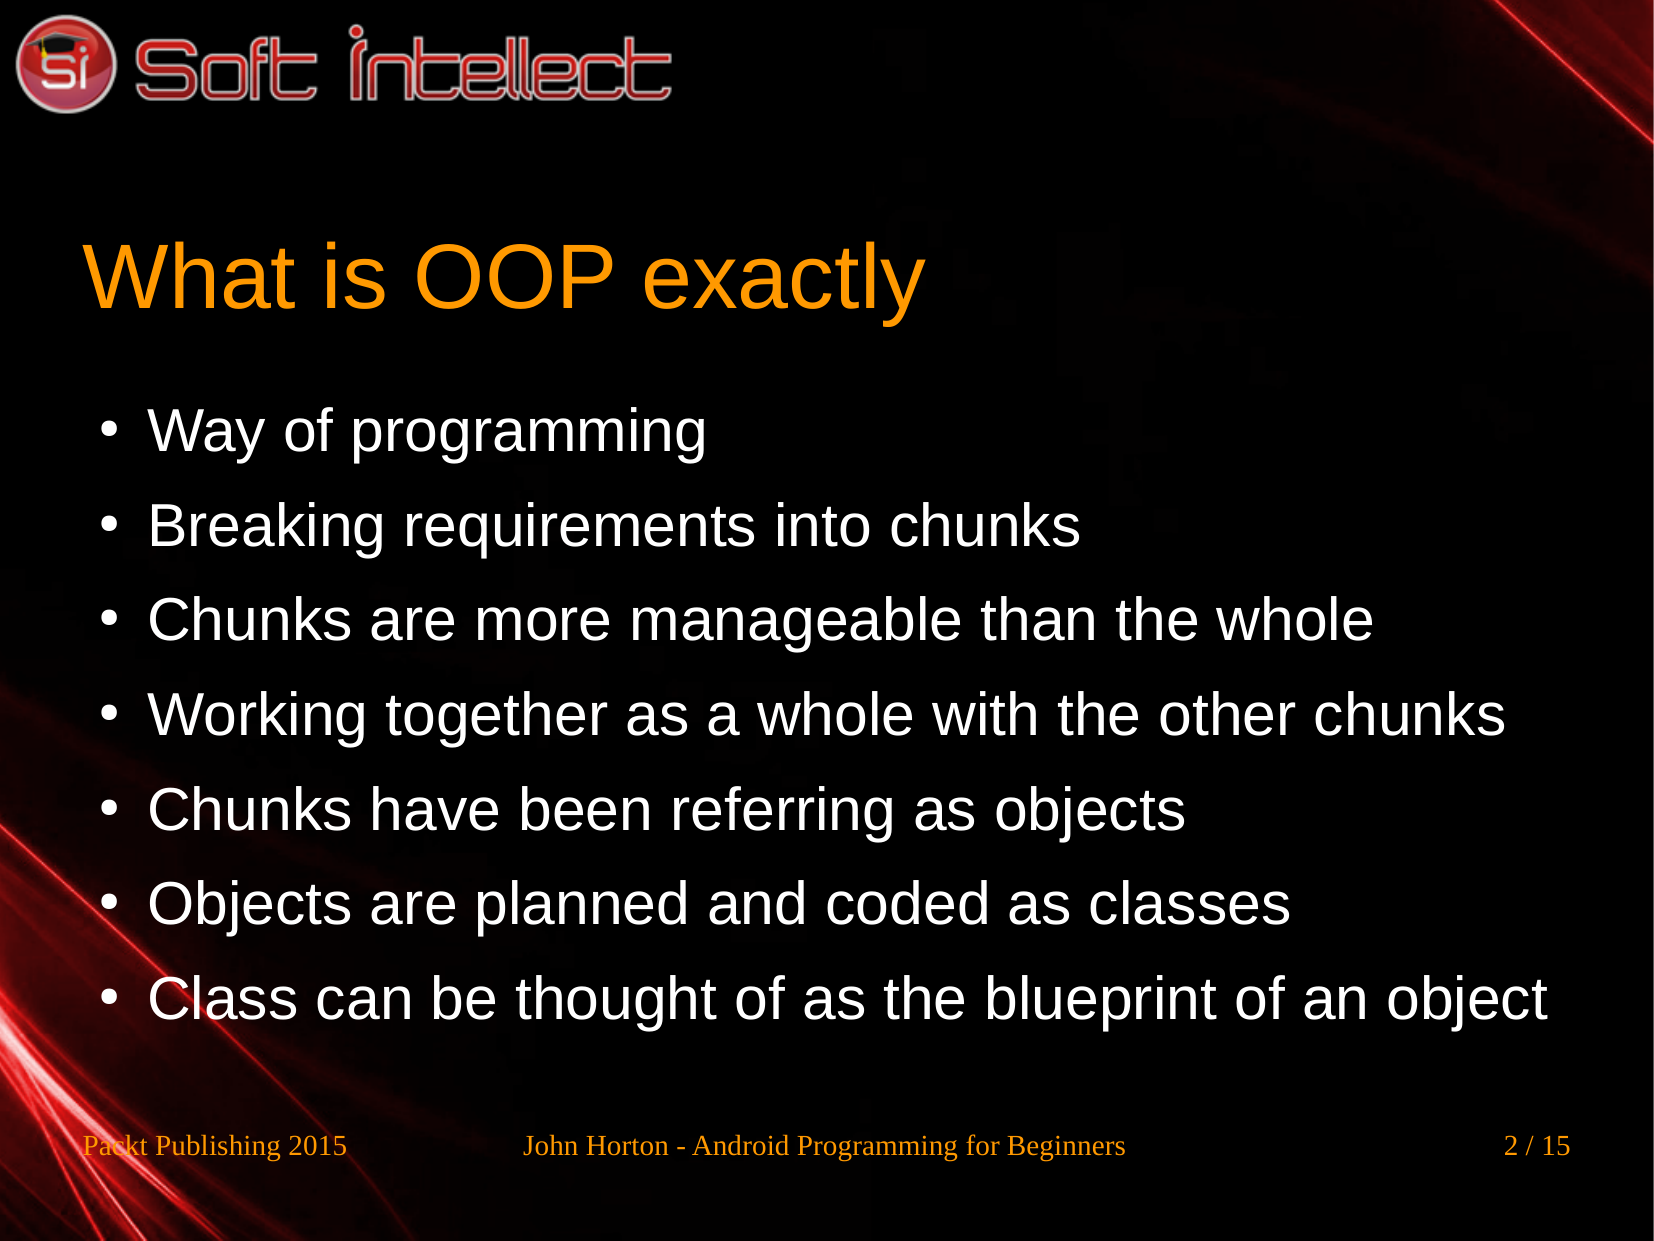

# What is OOP exactly
Way of programming
Breaking requirements into chunks
Chunks are more manageable than the whole
Working together as a whole with the other chunks
Chunks have been referring as objects
Objects are planned and coded as classes
Class can be thought of as the blueprint of an object
Packt Publishing 2015
John Horton - Android Programming for Beginners
2